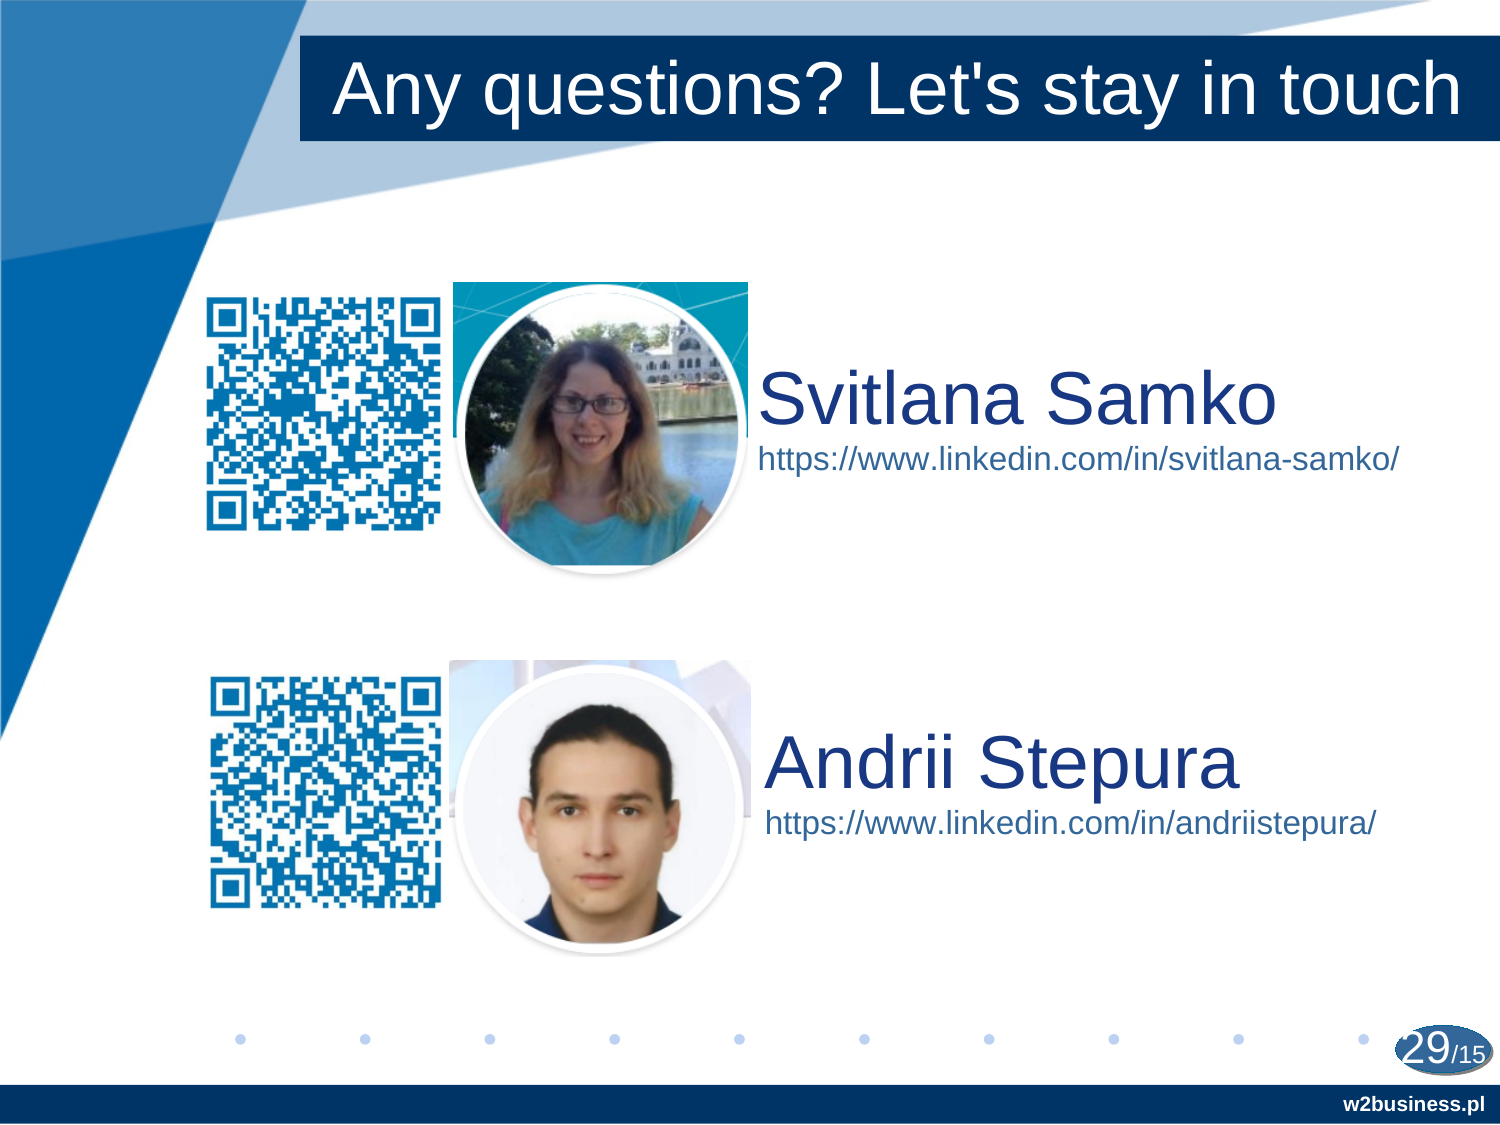

Any questions? Let's stay in touch
Svitlana Samko
https://www.linkedin.com/in/svitlana-samko/
# Andrii Stepura https://www.linkedin.com/in/andriistepura/